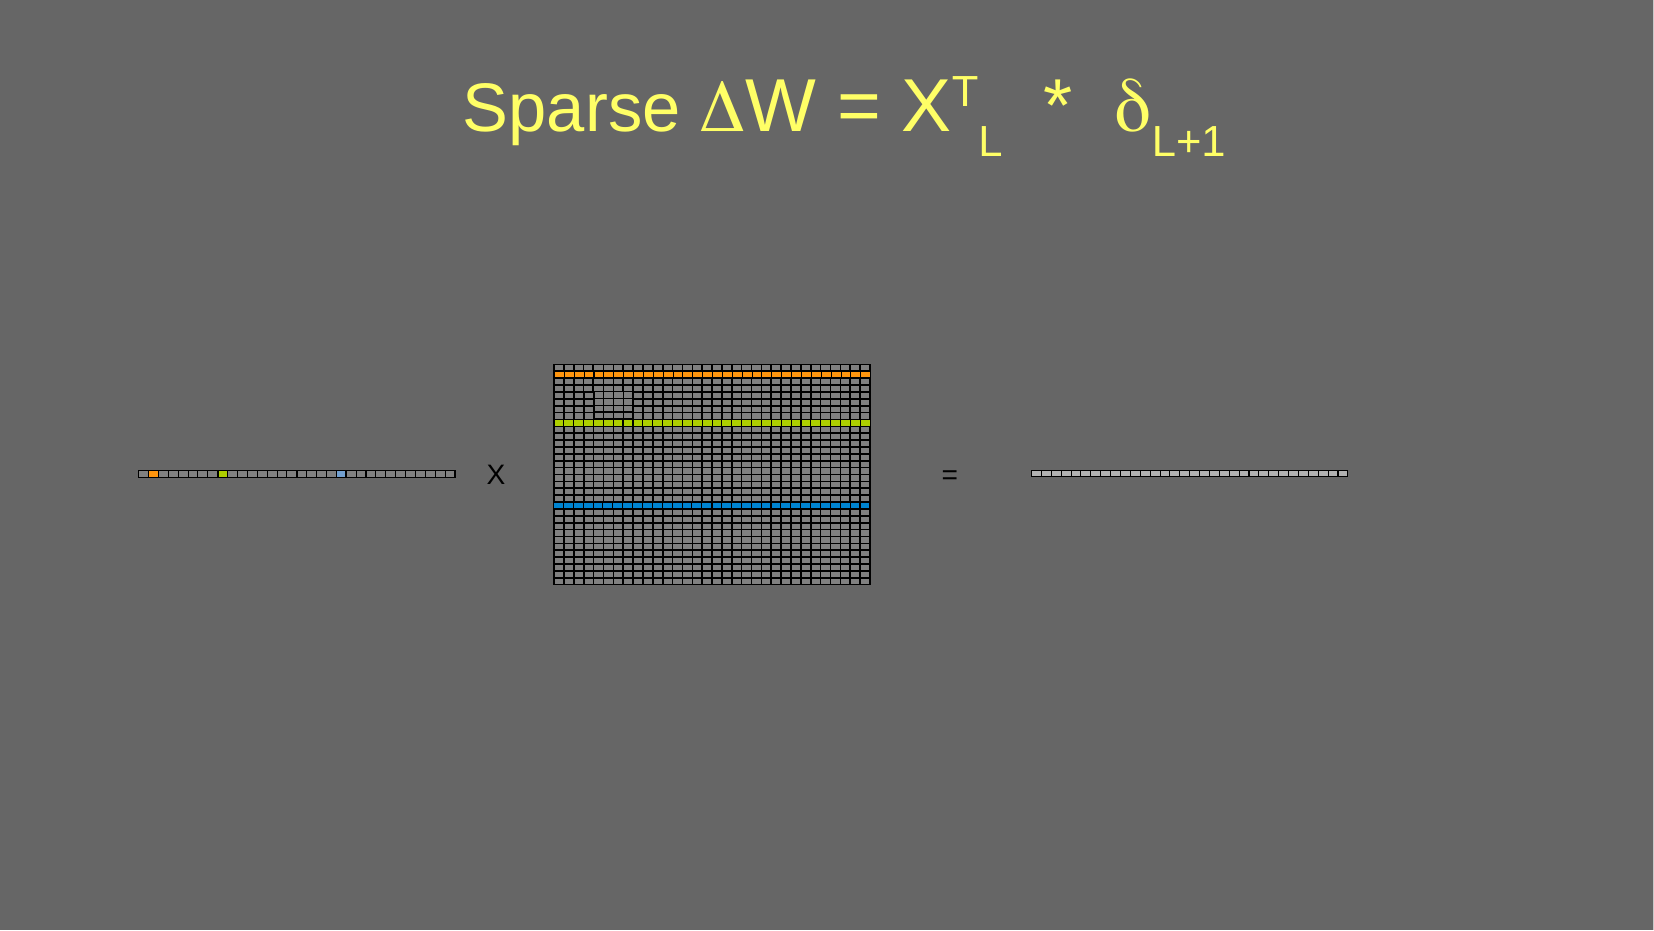

# Sparse DW = XTL * dL+1
X
=